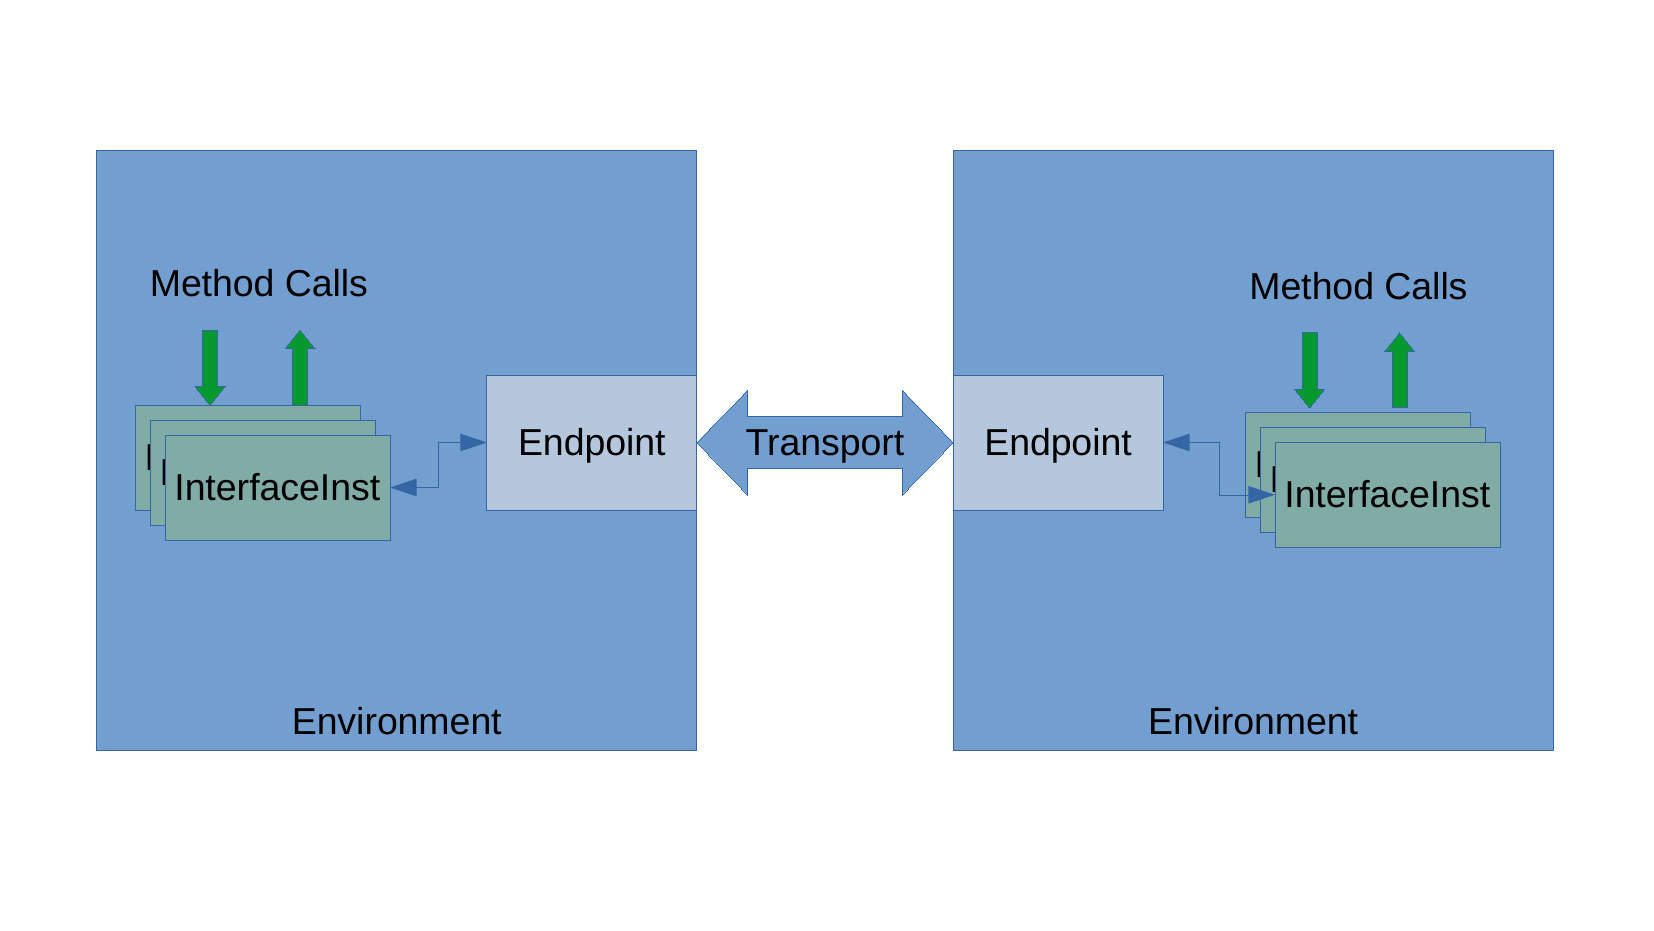

Environment
Environment
Method Calls
Method Calls
Endpoint
Endpoint
Transport
InterfaceInst
InterfaceInst
InterfaceInst
InterfaceInst
InterfaceInst
InterfaceInst